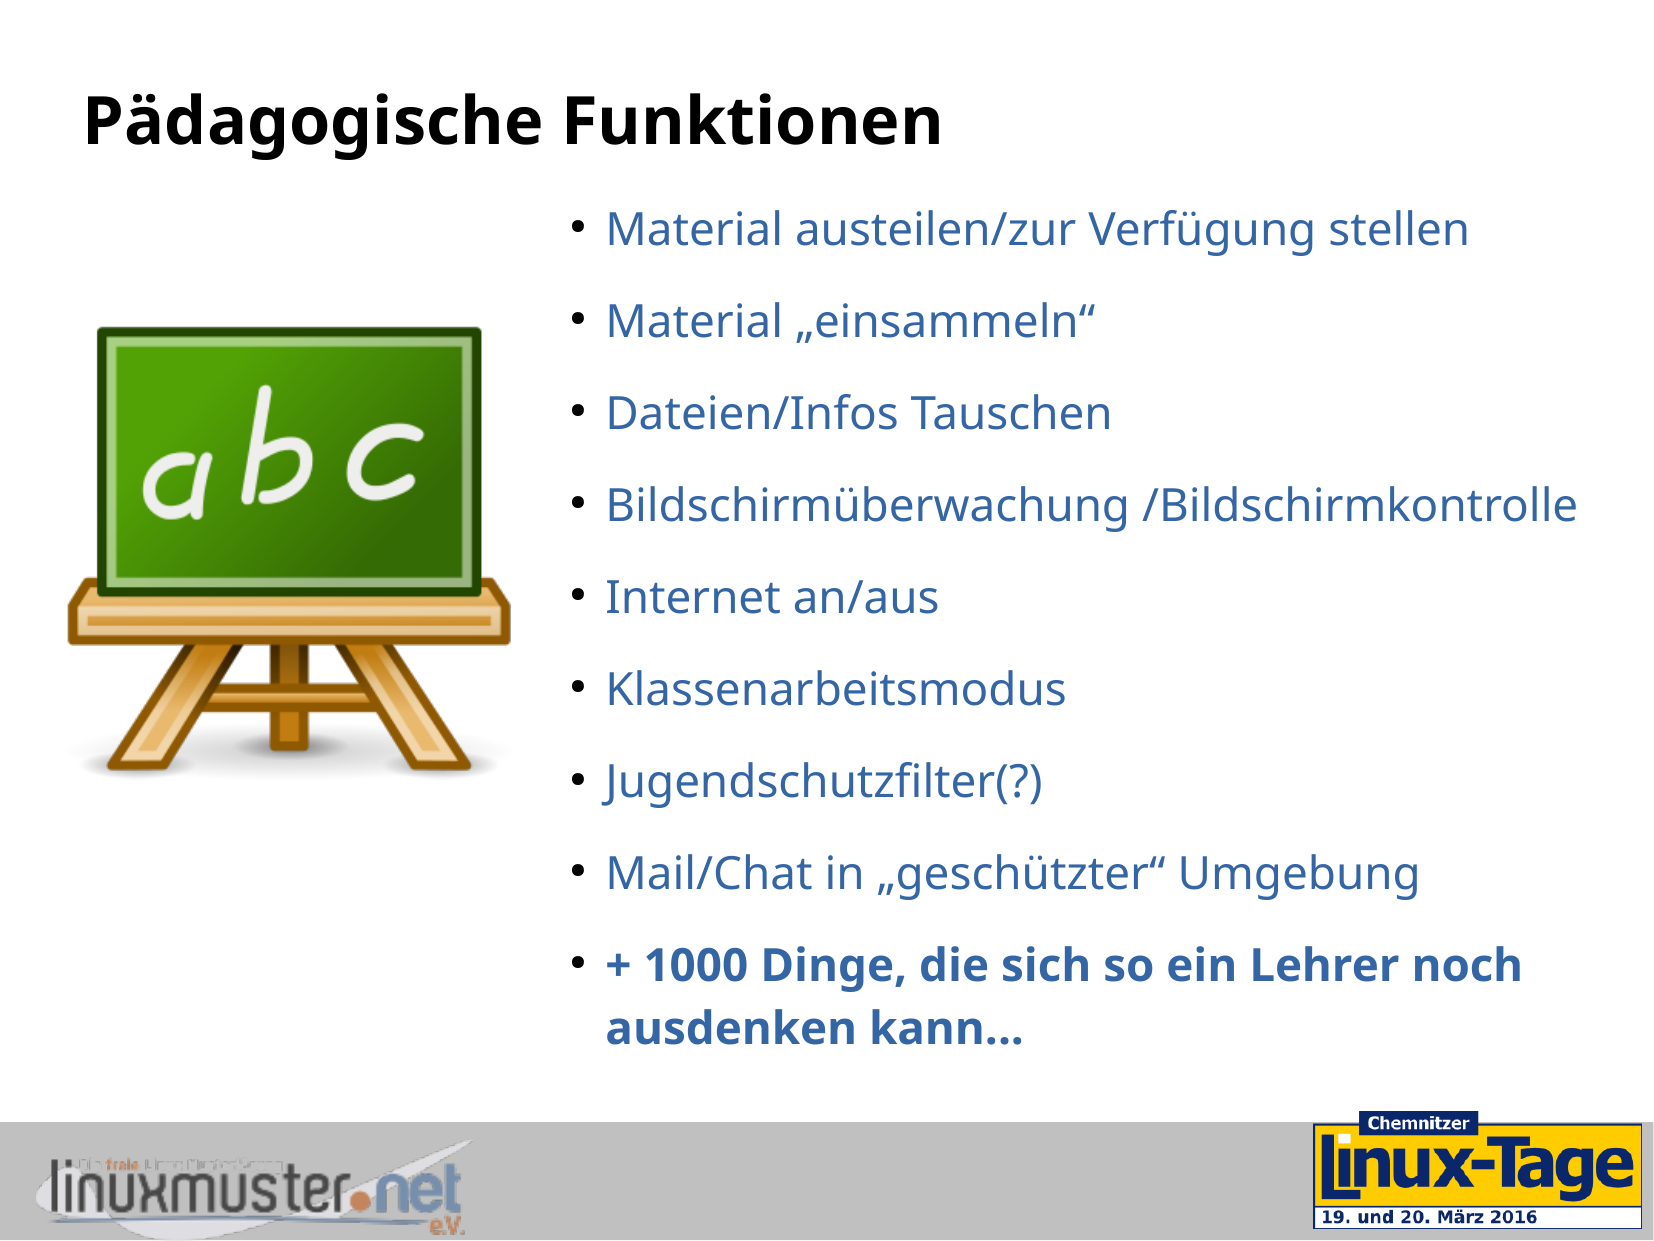

# Pädagogische Funktionen
Material austeilen/zur Verfügung stellen
Material „einsammeln“
Dateien/Infos Tauschen
Bildschirmüberwachung /Bildschirmkontrolle
Internet an/aus
Klassenarbeitsmodus
Jugendschutzfilter(?)
Mail/Chat in „geschützter“ Umgebung
+ 1000 Dinge, die sich so ein Lehrer noch ausdenken kann...